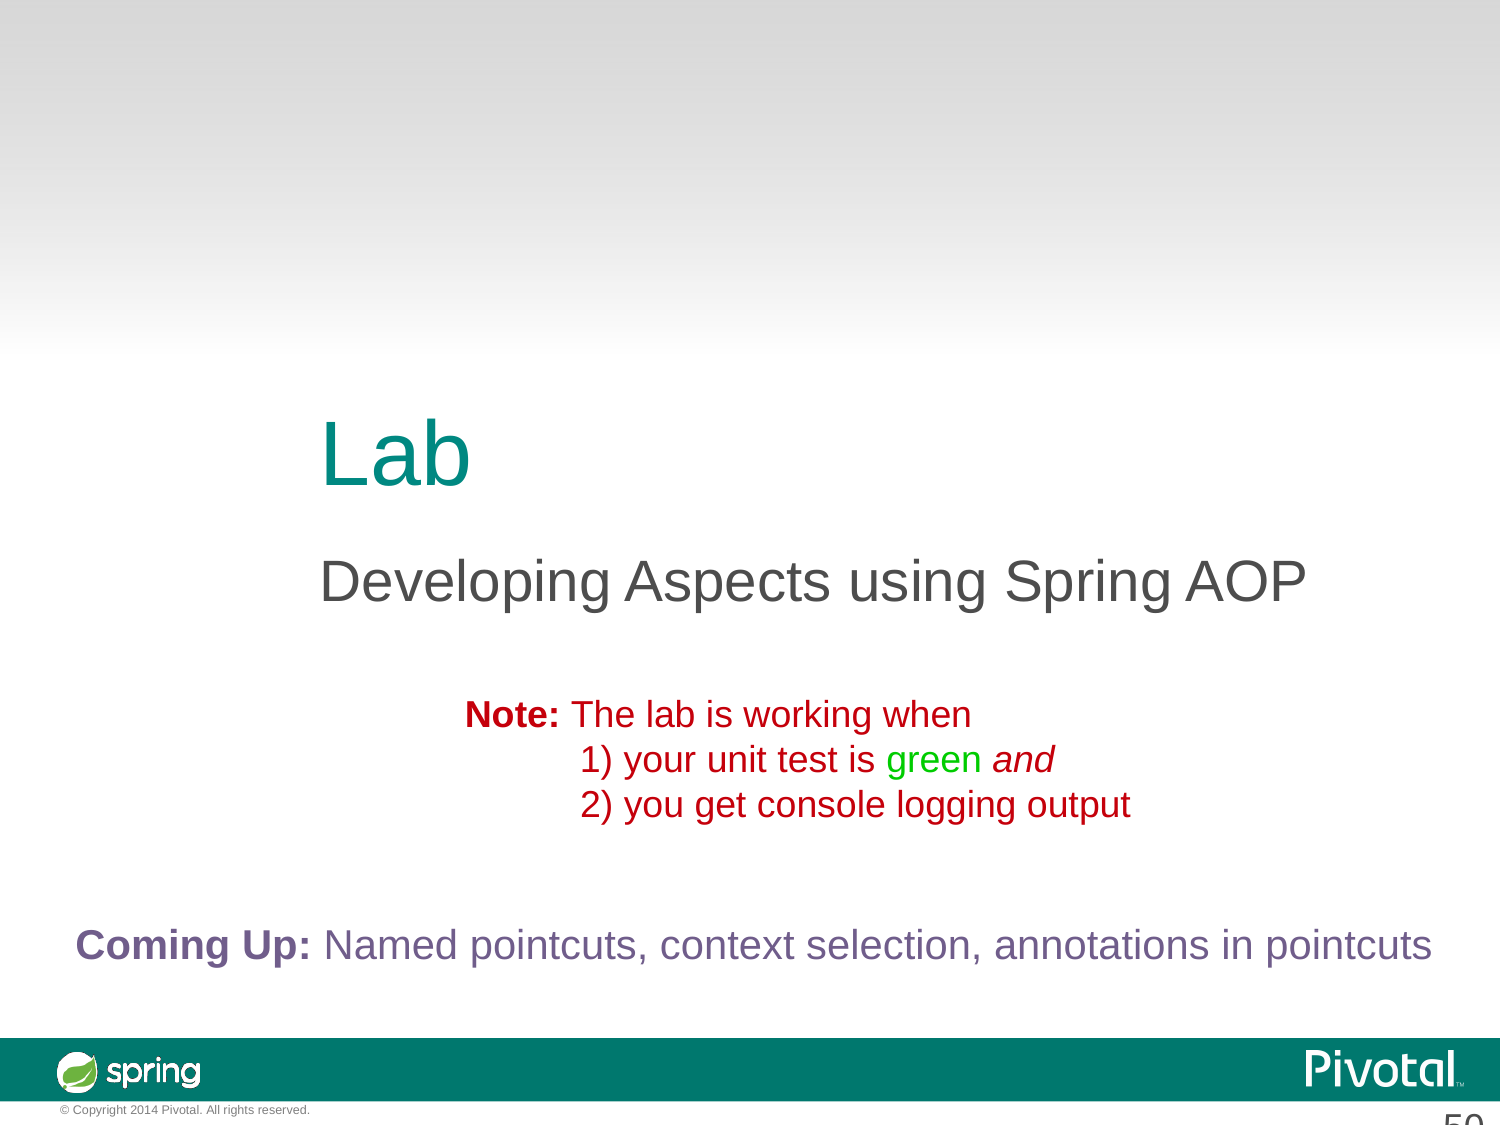

# Lab
Developing Aspects using Spring AOP
Note: The lab is working when
 1) your unit test is green and
 2) you get console logging output
Coming Up: Named pointcuts, context selection, annotations in pointcuts